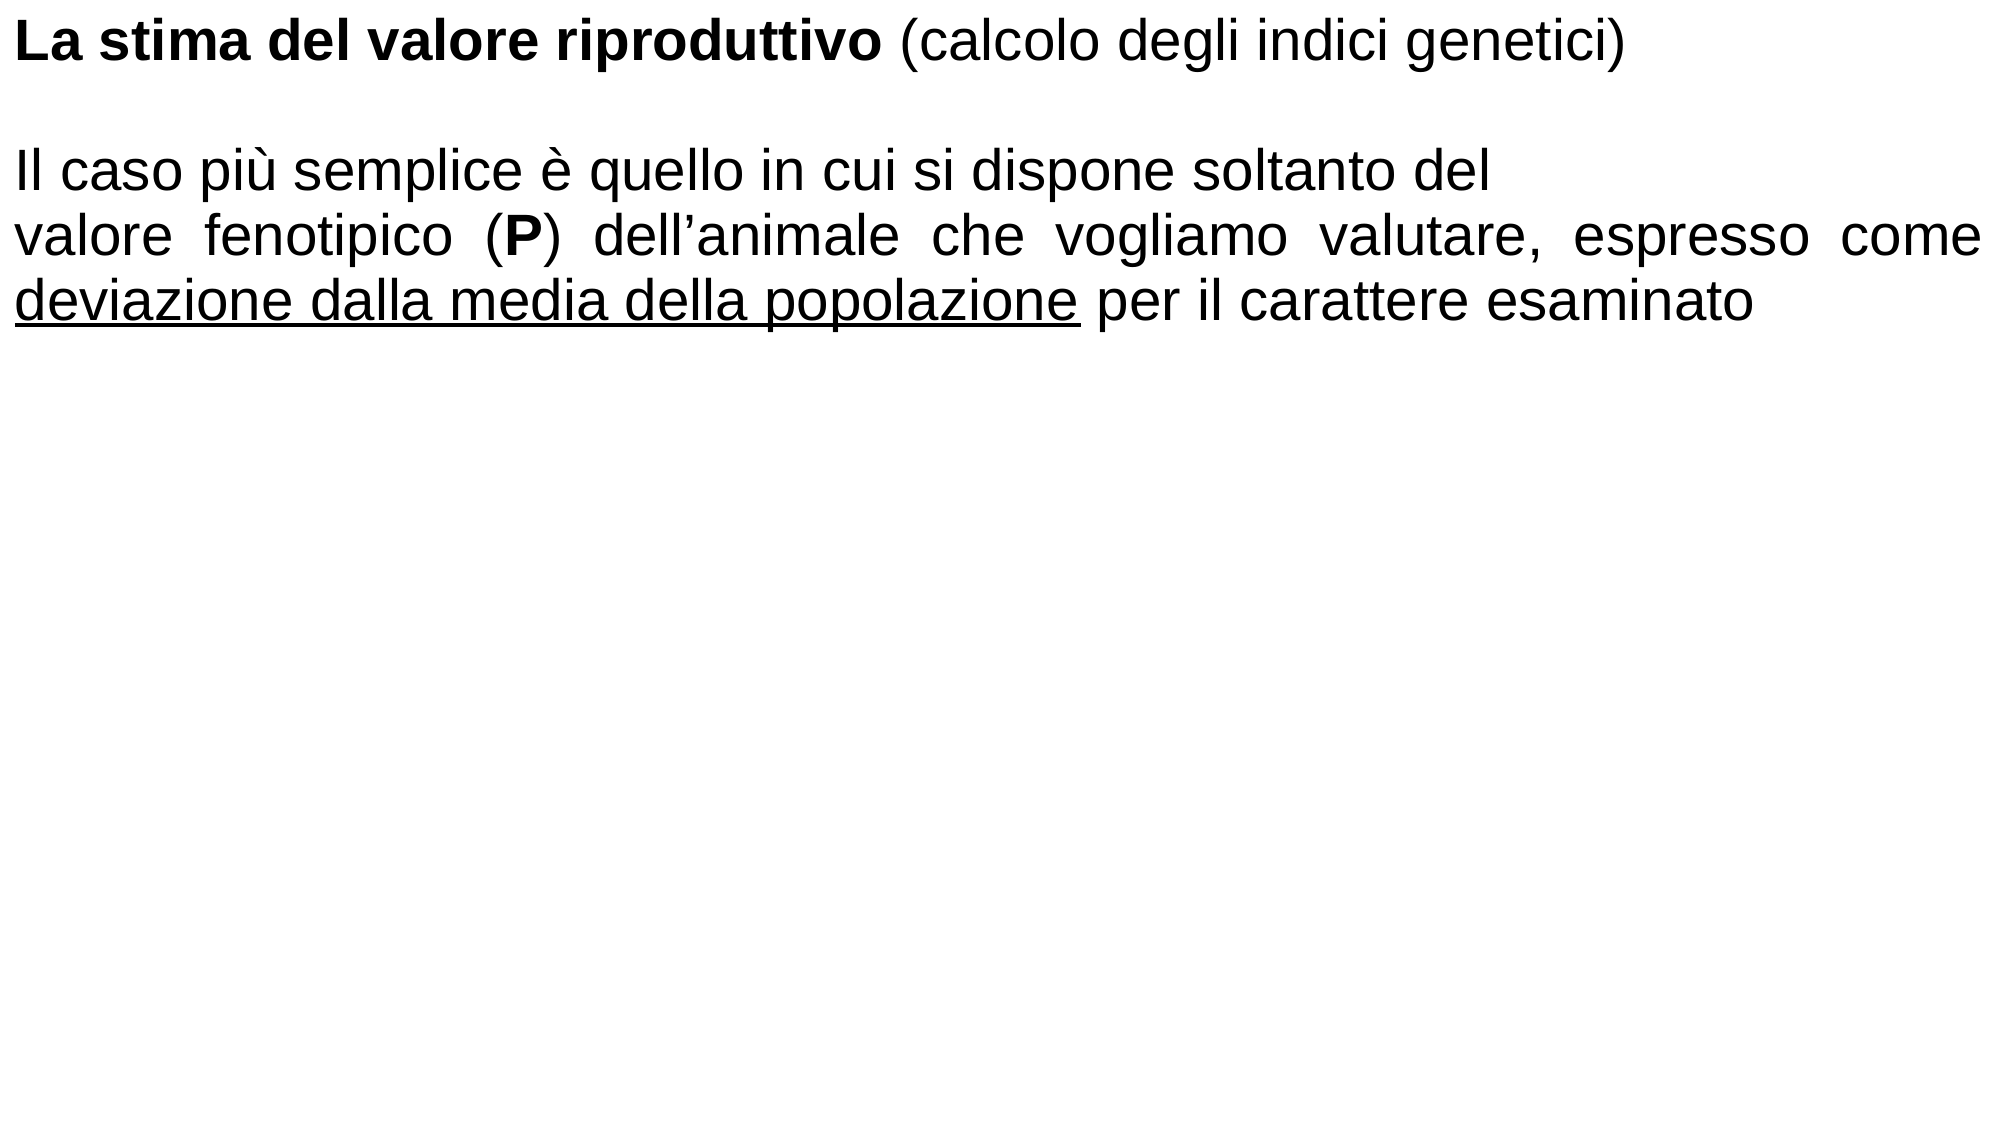

La stima del valore riproduttivo (calcolo degli indici genetici)
Il caso più semplice è quello in cui si dispone soltanto del
valore fenotipico (P) dell’animale che vogliamo valutare, espresso come deviazione dalla media della popolazione per il carattere esaminato